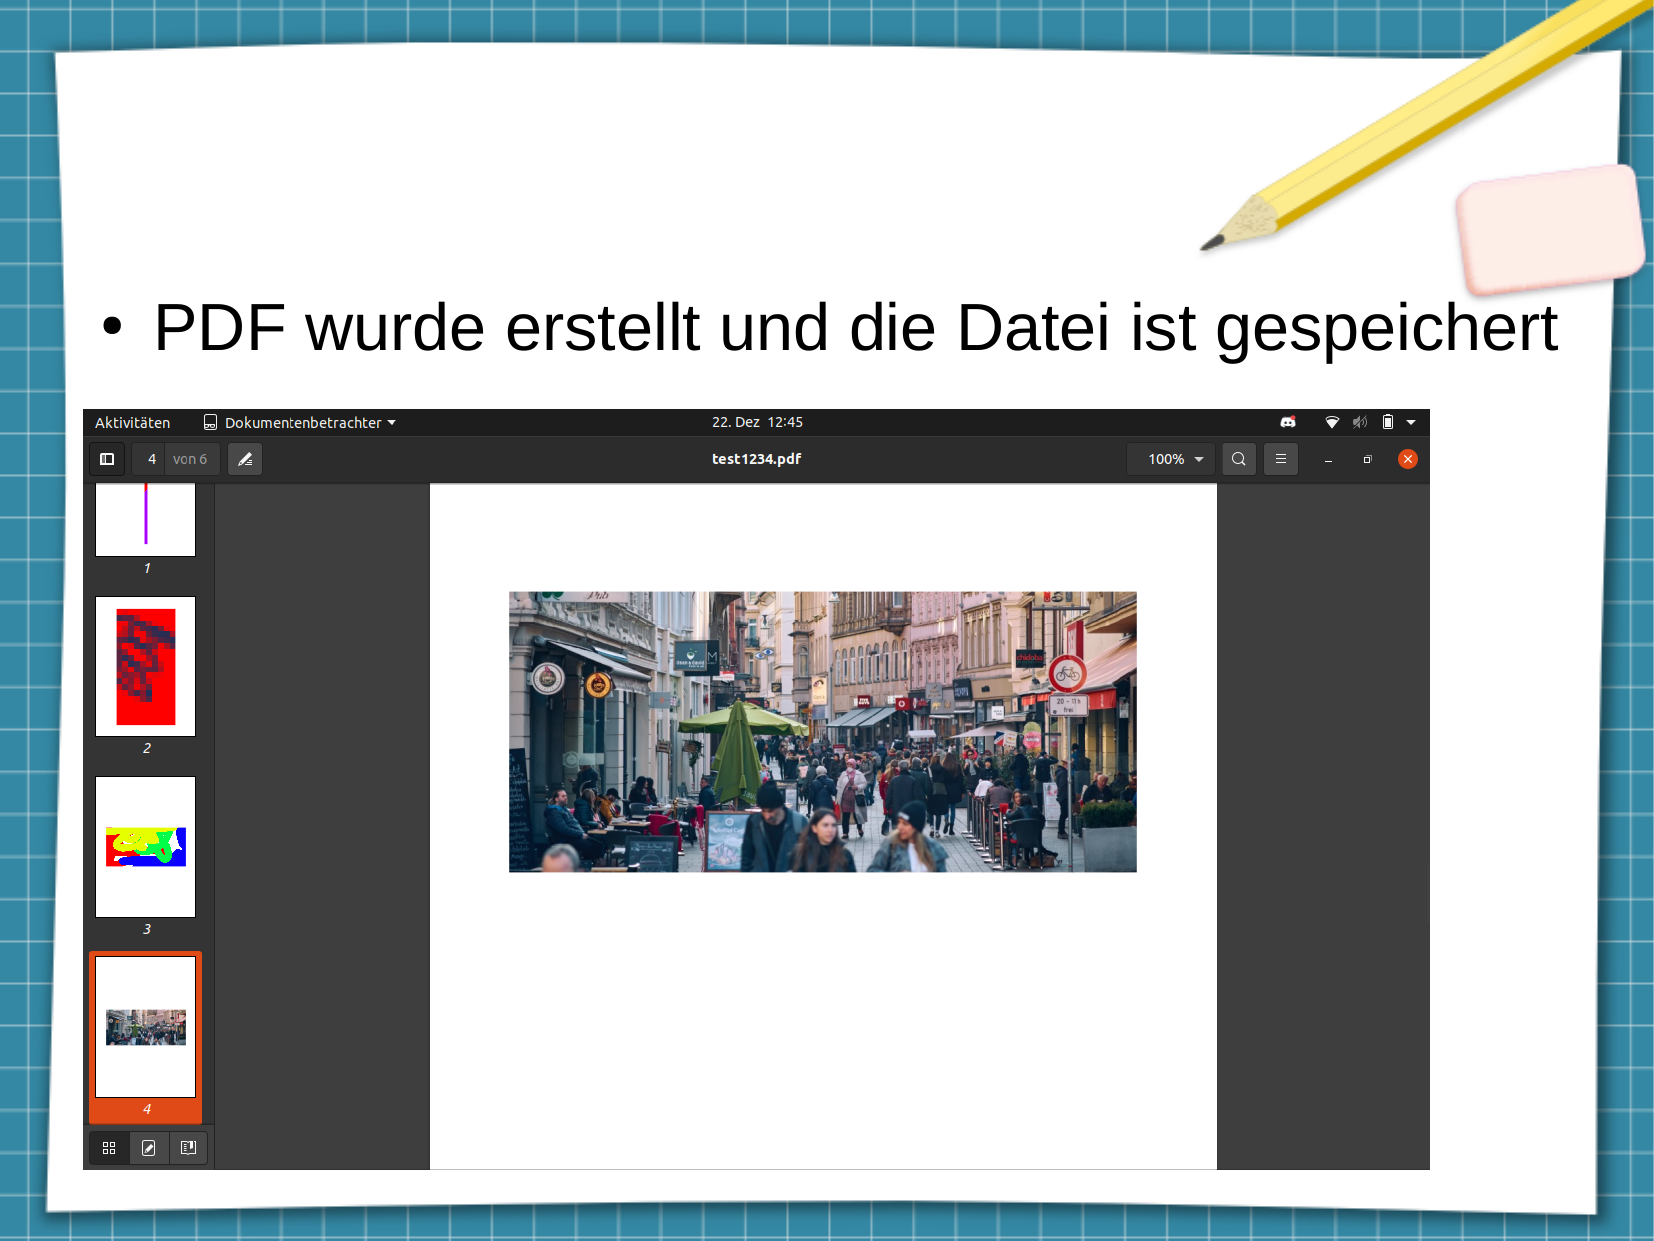

#
PDF wurde erstellt und die Datei ist gespeichert